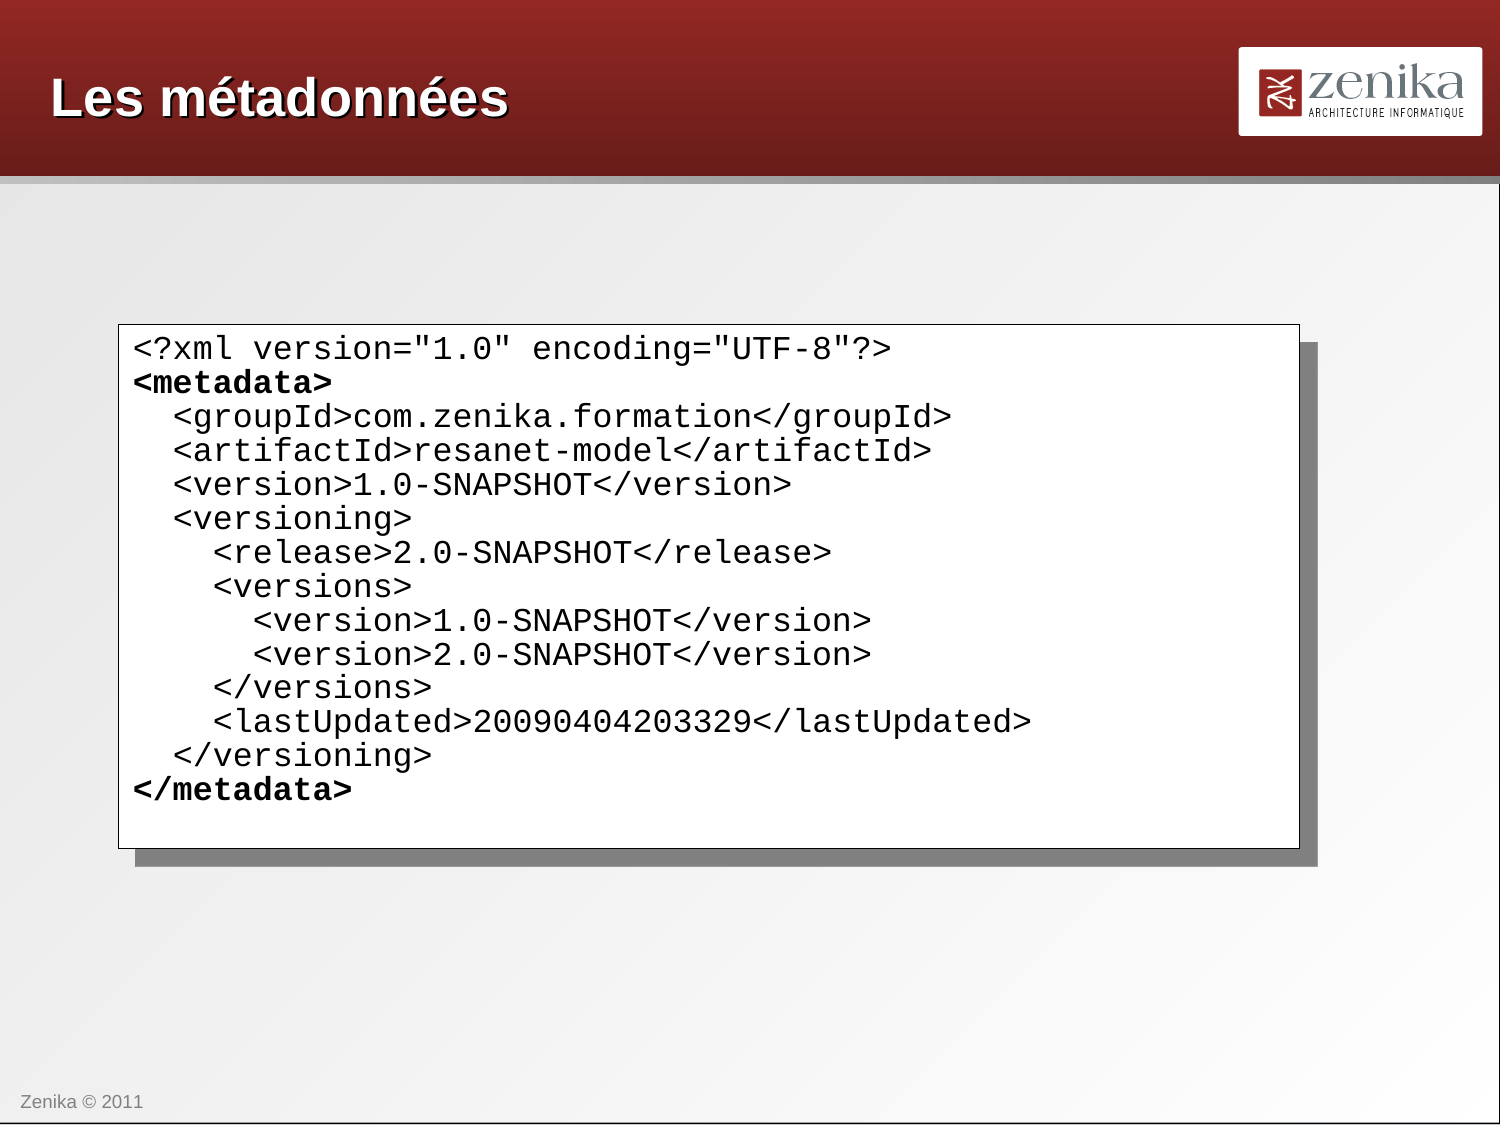

# Les métadonnées
<?xml version="1.0" encoding="UTF-8"?>
<metadata>
 <groupId>com.zenika.formation</groupId>
 <artifactId>resanet-model</artifactId>
 <version>1.0-SNAPSHOT</version>
 <versioning>
 <release>2.0-SNAPSHOT</release>
 <versions>
 <version>1.0-SNAPSHOT</version>
 <version>2.0-SNAPSHOT</version>
 </versions>
 <lastUpdated>20090404203329</lastUpdated>
 </versioning>
</metadata>